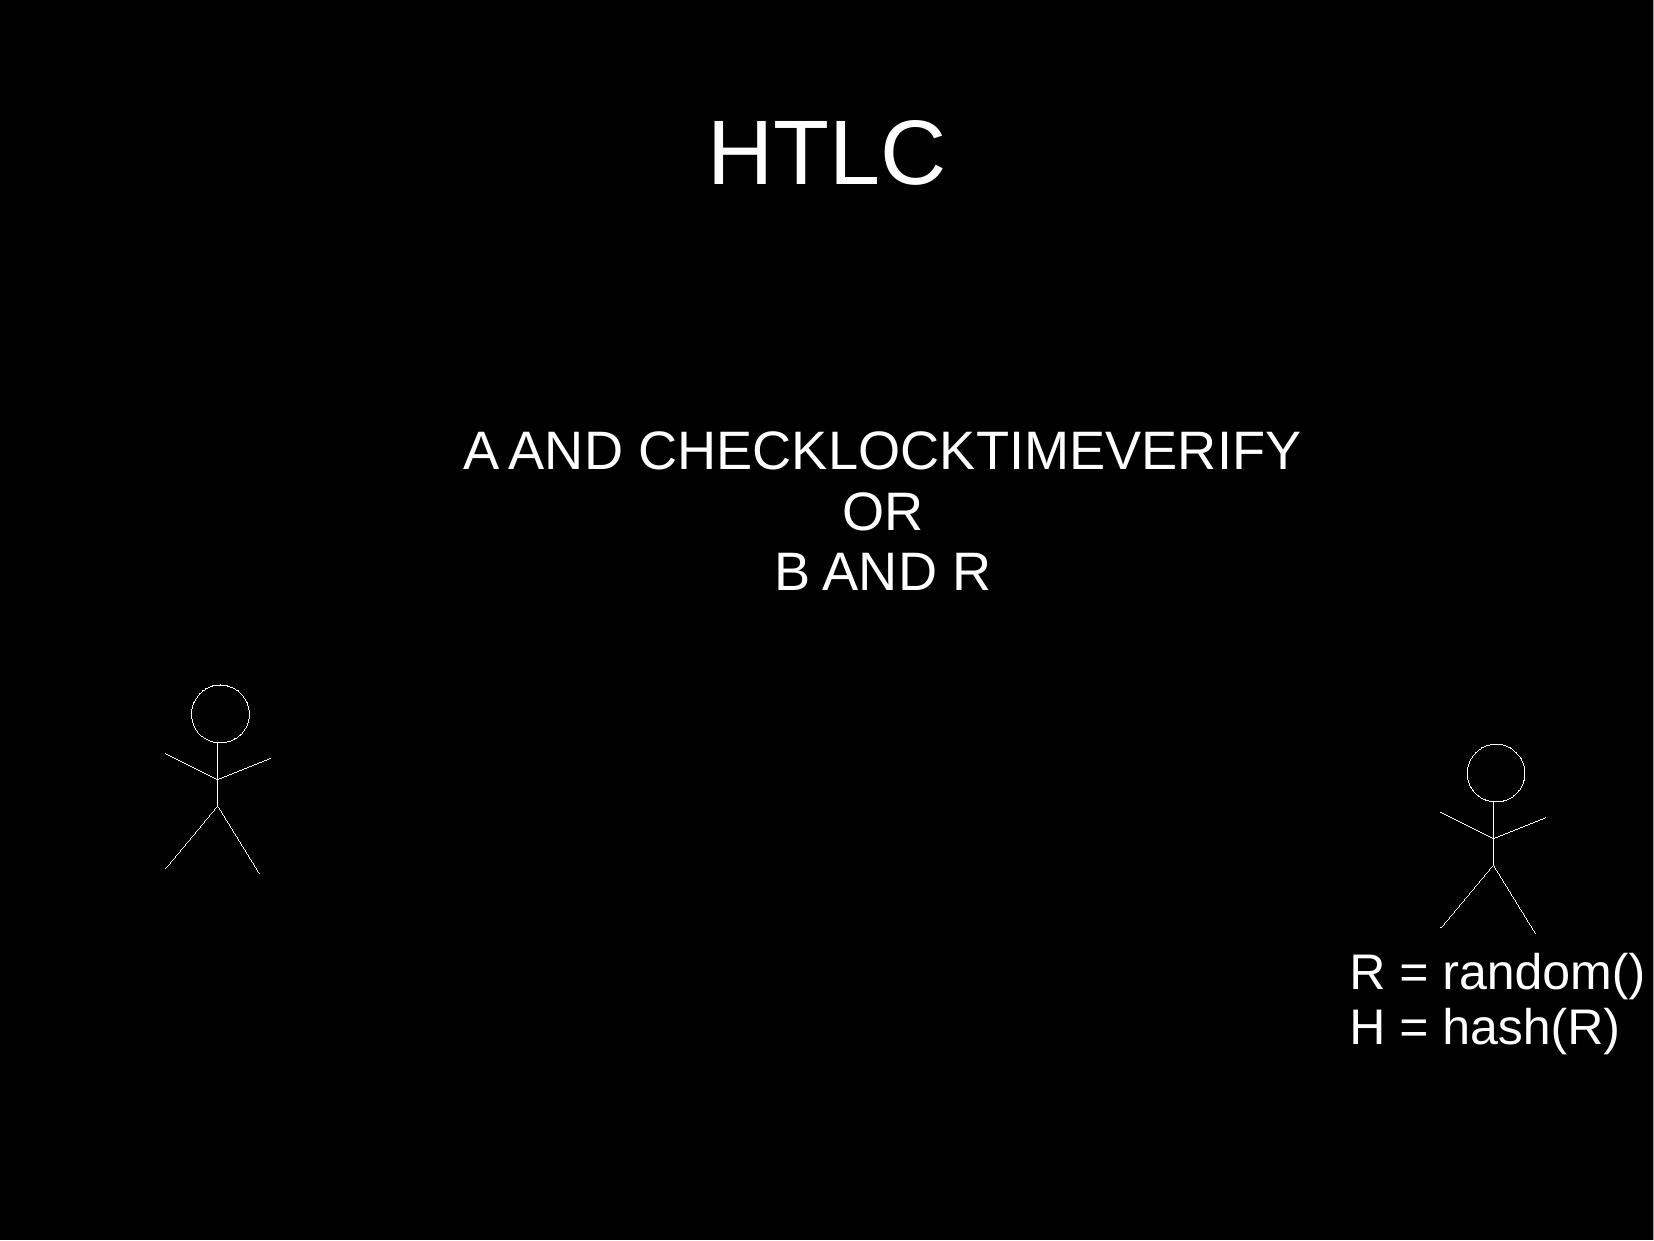

# HTLC
A AND CHECKLOCKTIMEVERIFY
OR
B AND R
R = random()
H = hash(R)